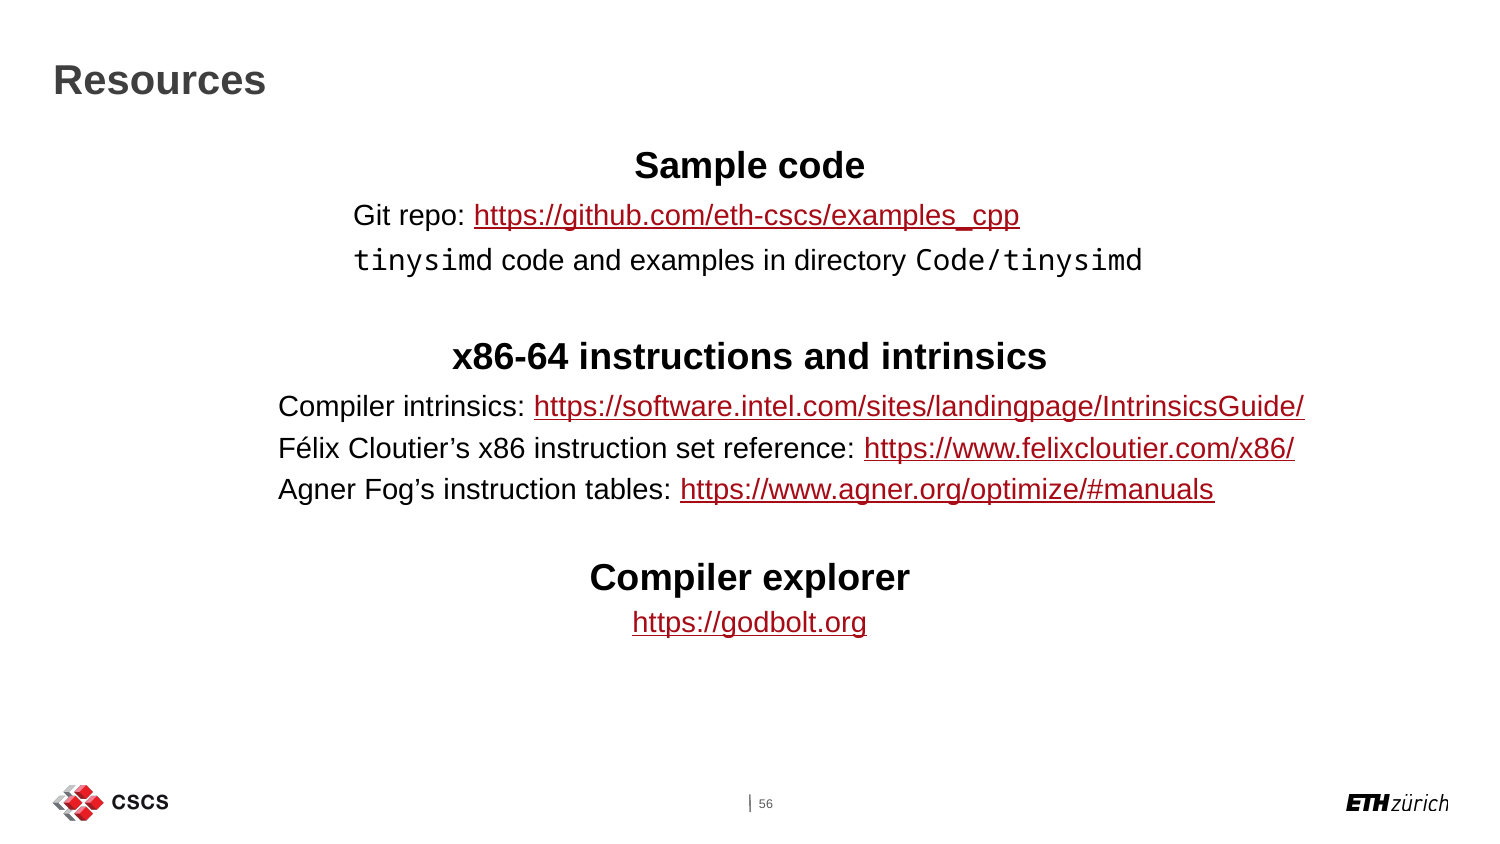

Resources
# Sample code
Git repo: https://github.com/eth-cscs/examples_cpp
tinysimd code and examples in directory Code/tinysimd
x86-64 instructions and intrinsics
Compiler intrinsics: https://software.intel.com/sites/landingpage/IntrinsicsGuide/
Félix Cloutier’s x86 instruction set reference: https://www.felixcloutier.com/x86/
Agner Fog’s instruction tables: https://www.agner.org/optimize/#manuals
Compiler explorer
https://godbolt.org